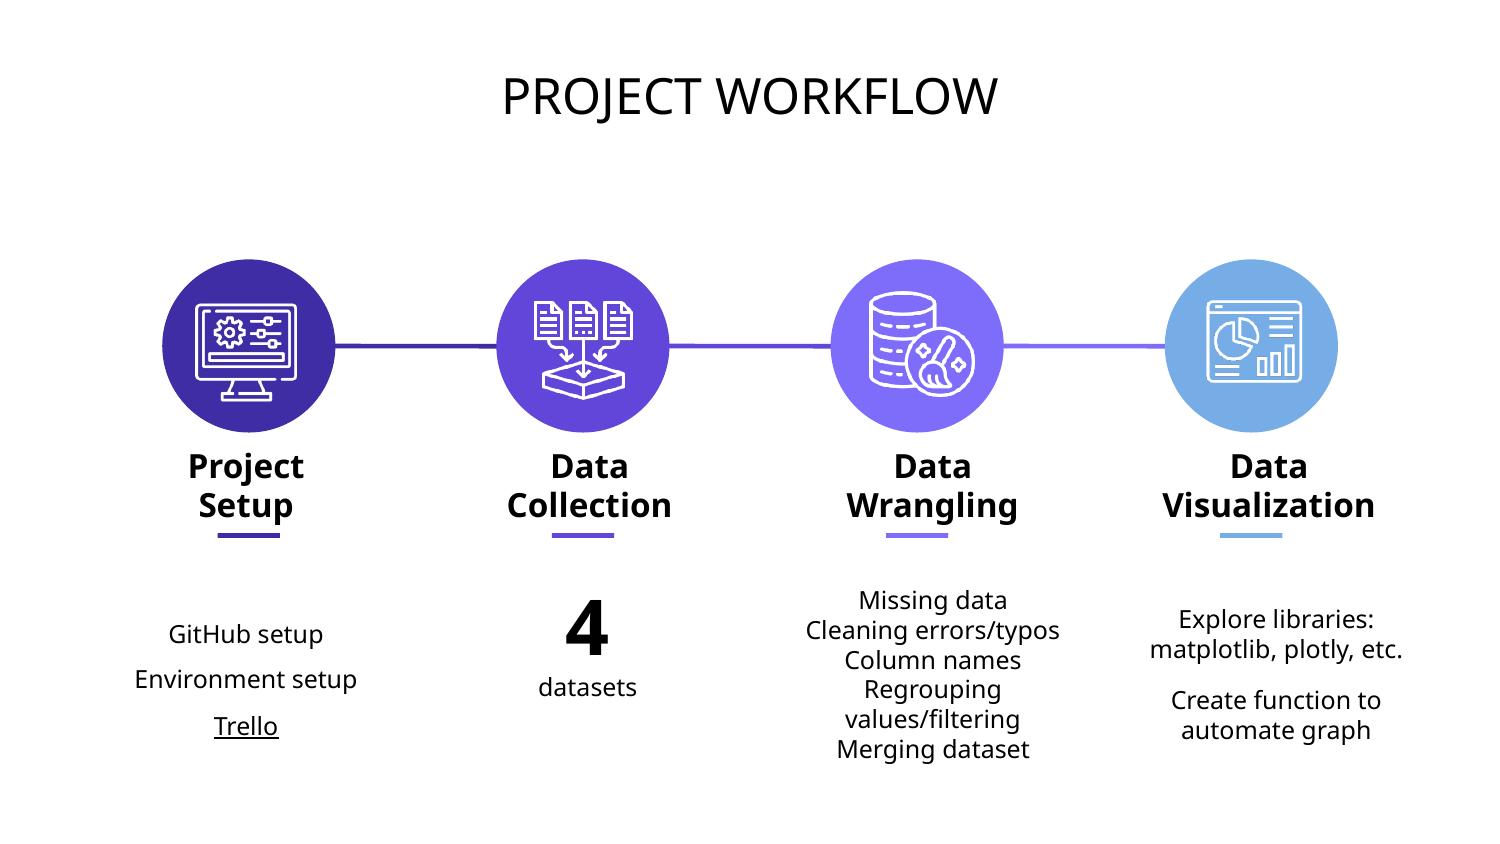

# PROJECT WORKFLOW
Project Setup
Data Collection
Data Wrangling
Data Visualization
GitHub setup
Environment setup
Trello
4
datasets
Missing data
Cleaning errors/typos
Column names
Regrouping values/filtering
Merging dataset
Explore libraries: matplotlib, plotly, etc.
Create function to automate graph